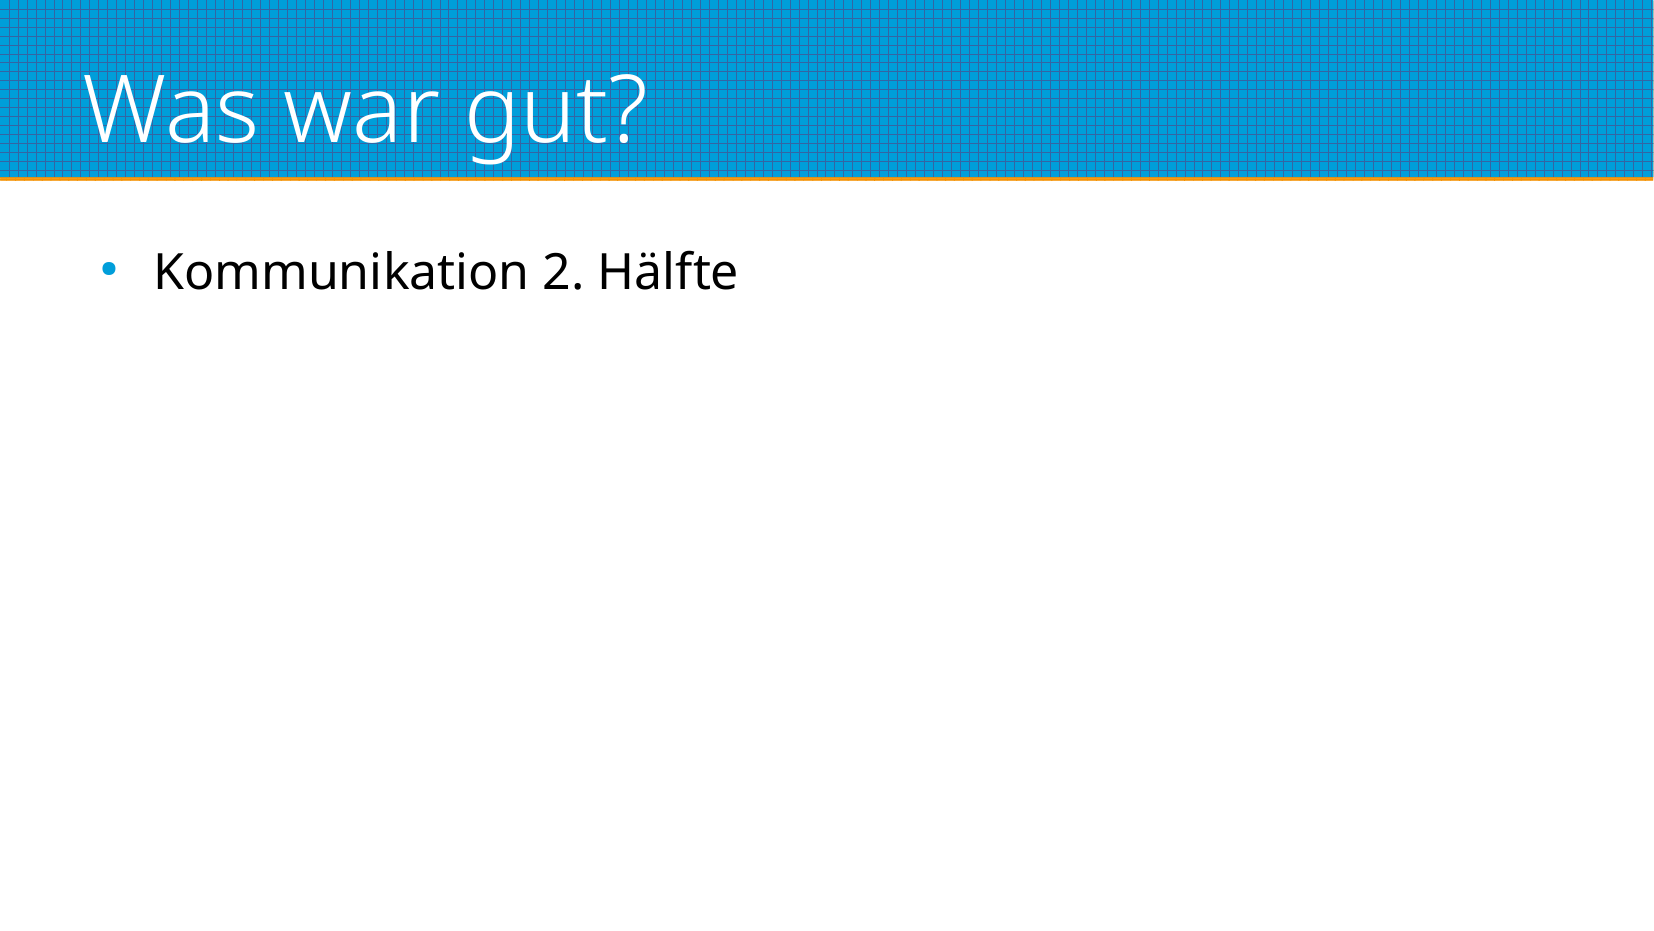

# Was war gut?
Kommunikation 2. Hälfte